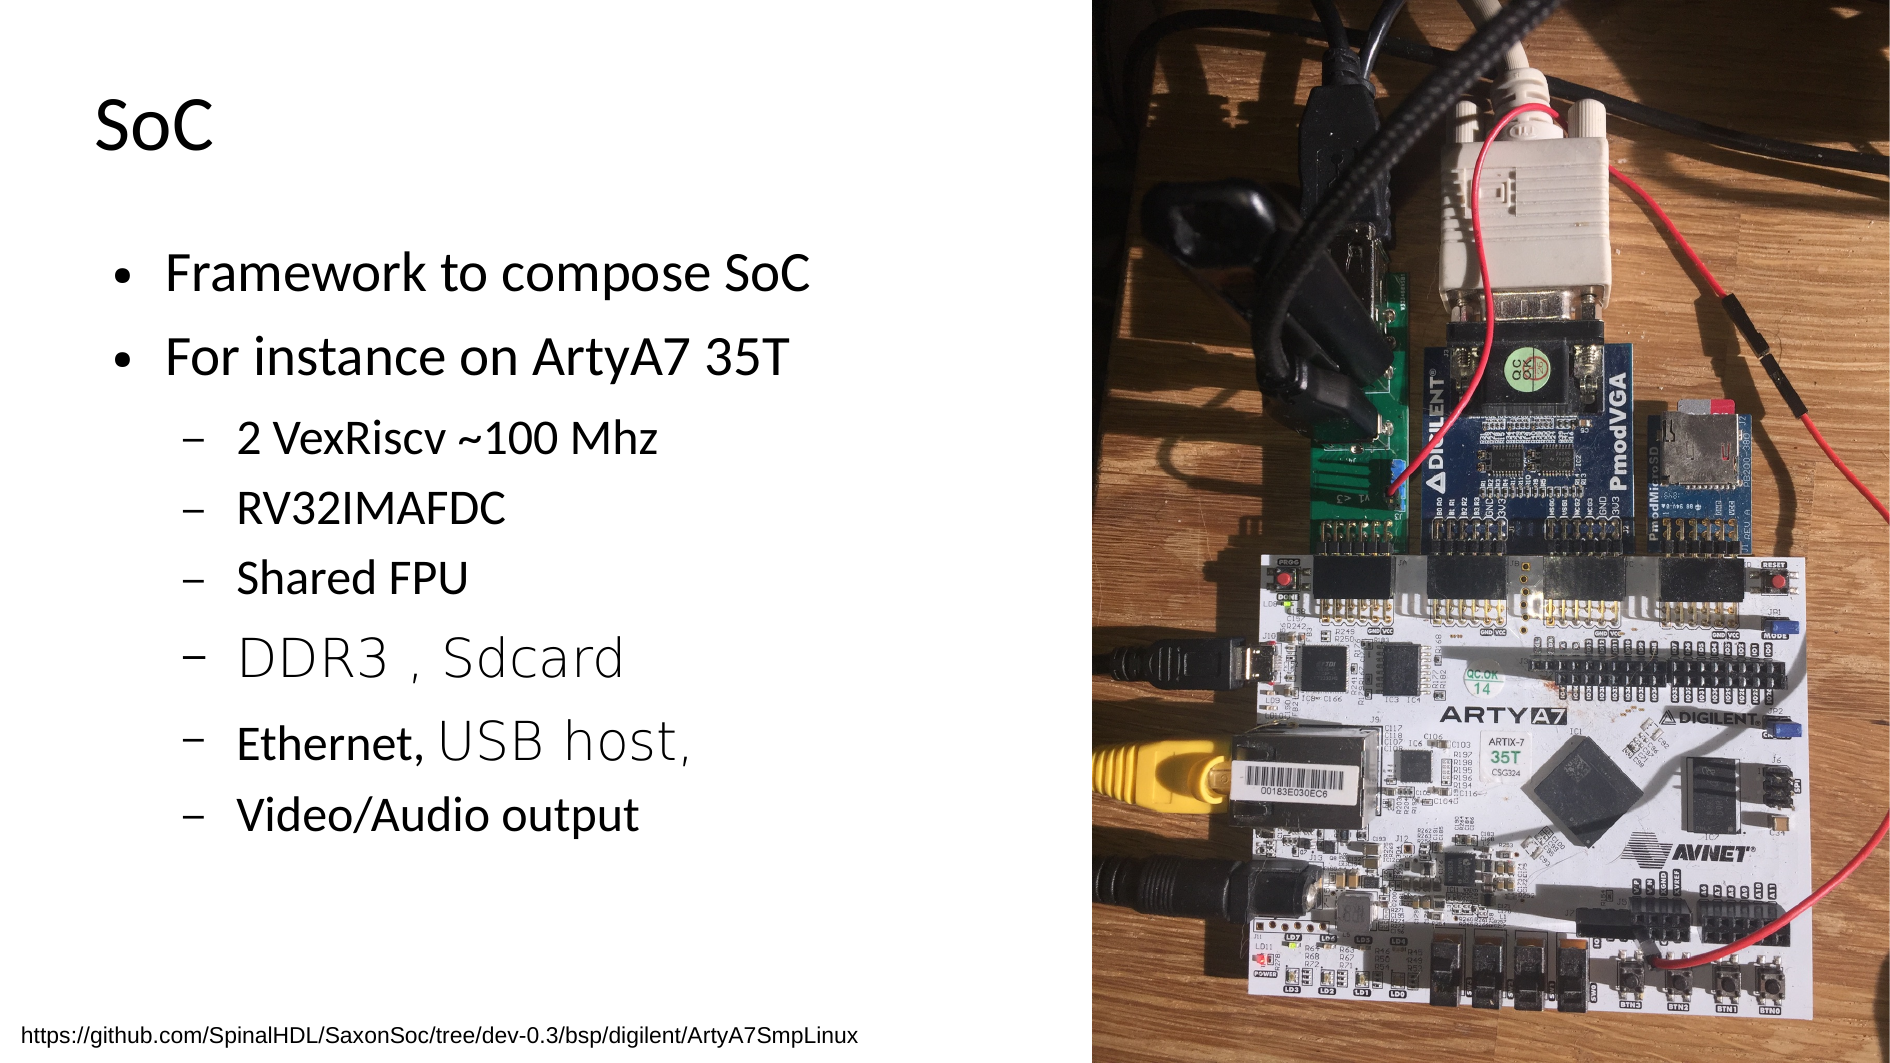

# SoC
Framework to compose SoC
For instance on ArtyA7 35T
2 VexRiscv ~100 Mhz
RV32IMAFDC
Shared FPU
DDR3 , Sdcard
Ethernet, USB host,
Video/Audio output
https://github.com/SpinalHDL/SaxonSoc/tree/dev-0.3/bsp/digilent/ArtyA7SmpLinux